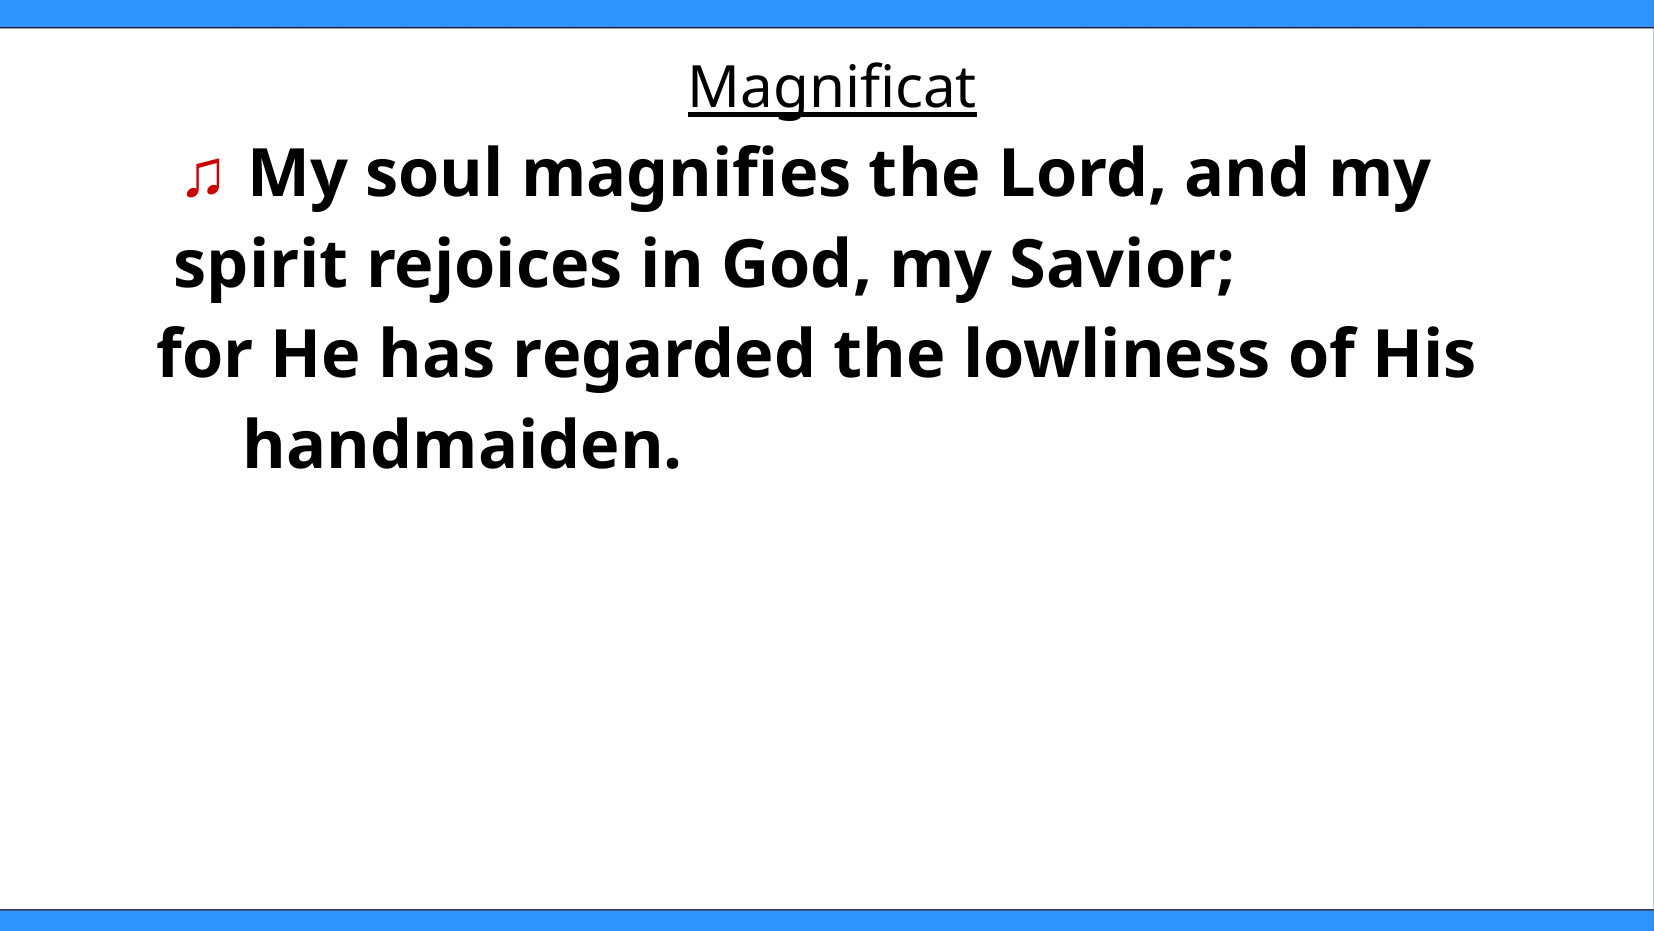

Magnificat
 ♫ My soul magnifies the Lord, and my
 spirit rejoices in God, my Savior;
 for He has regarded the lowliness of His
 handmaiden.